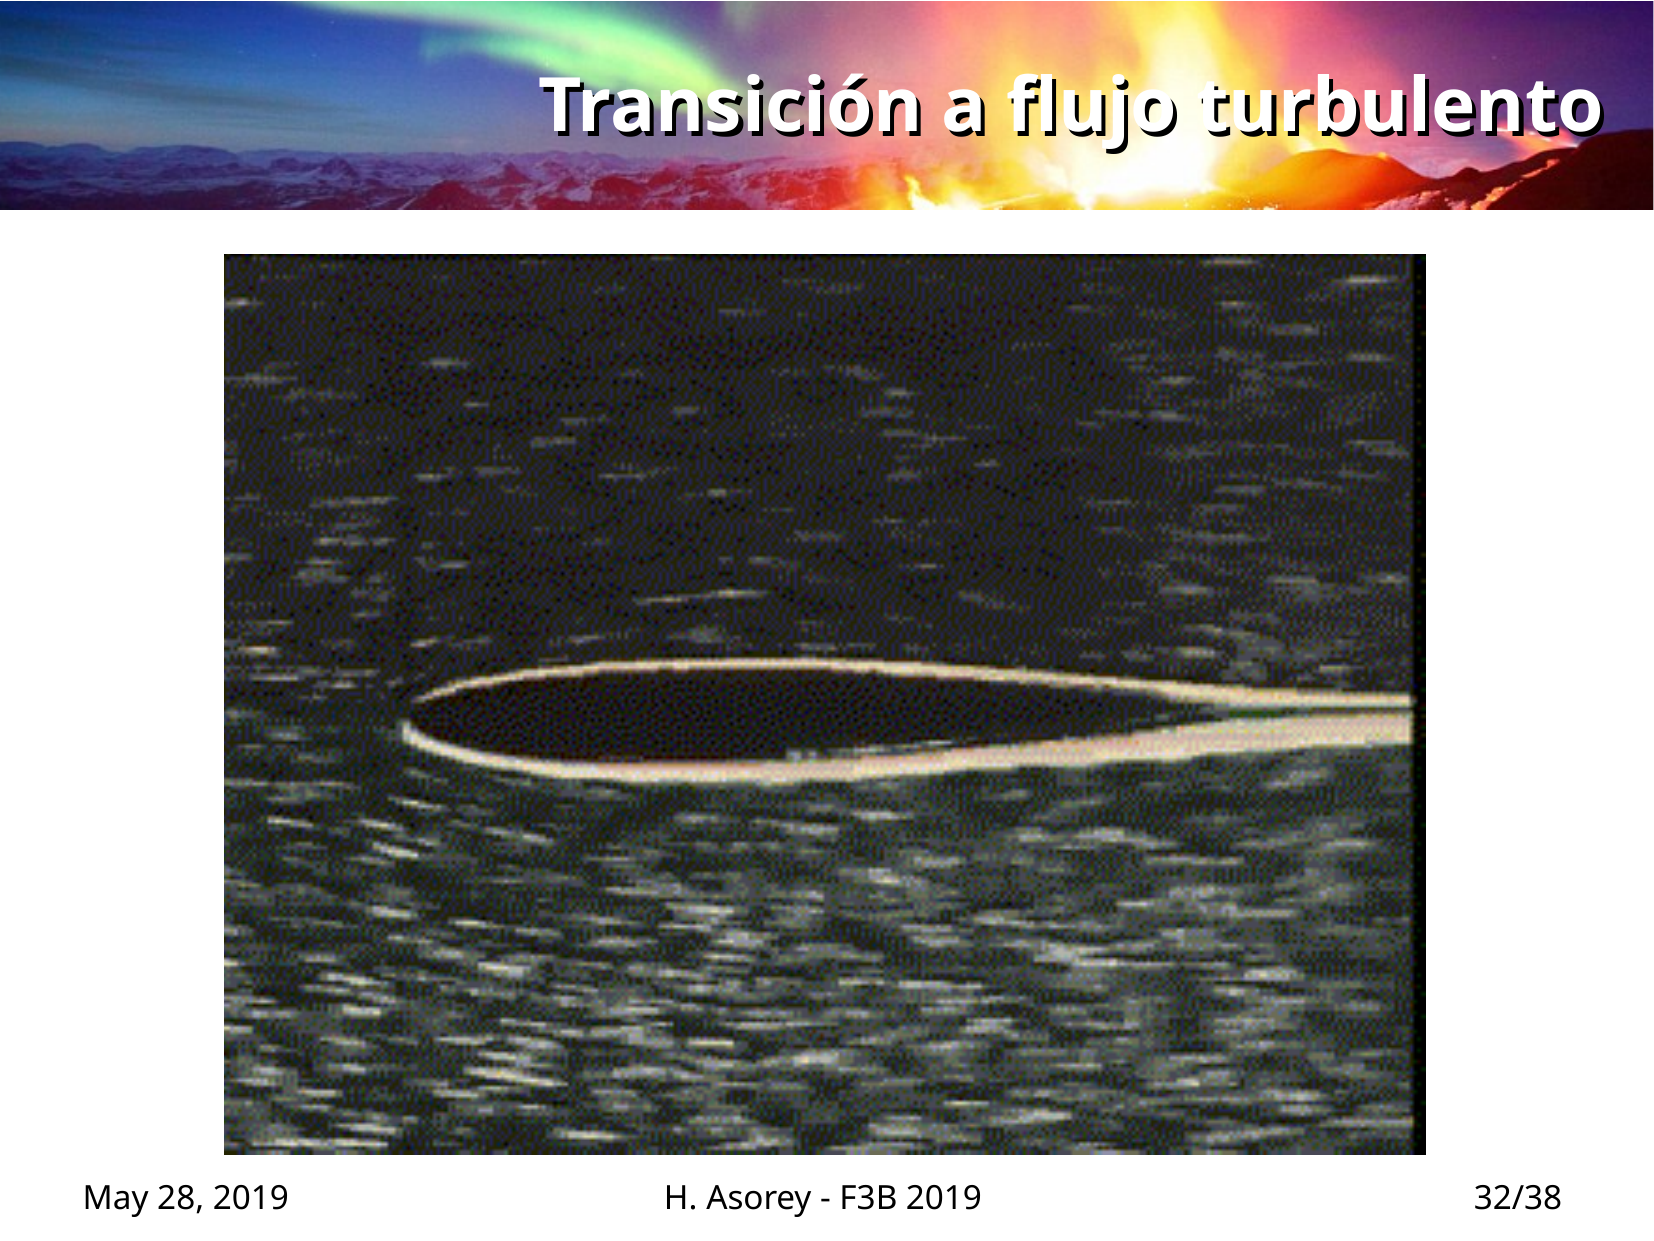

# Transición a flujo turbulento
May 28, 2019
H. Asorey - F3B 2019
32